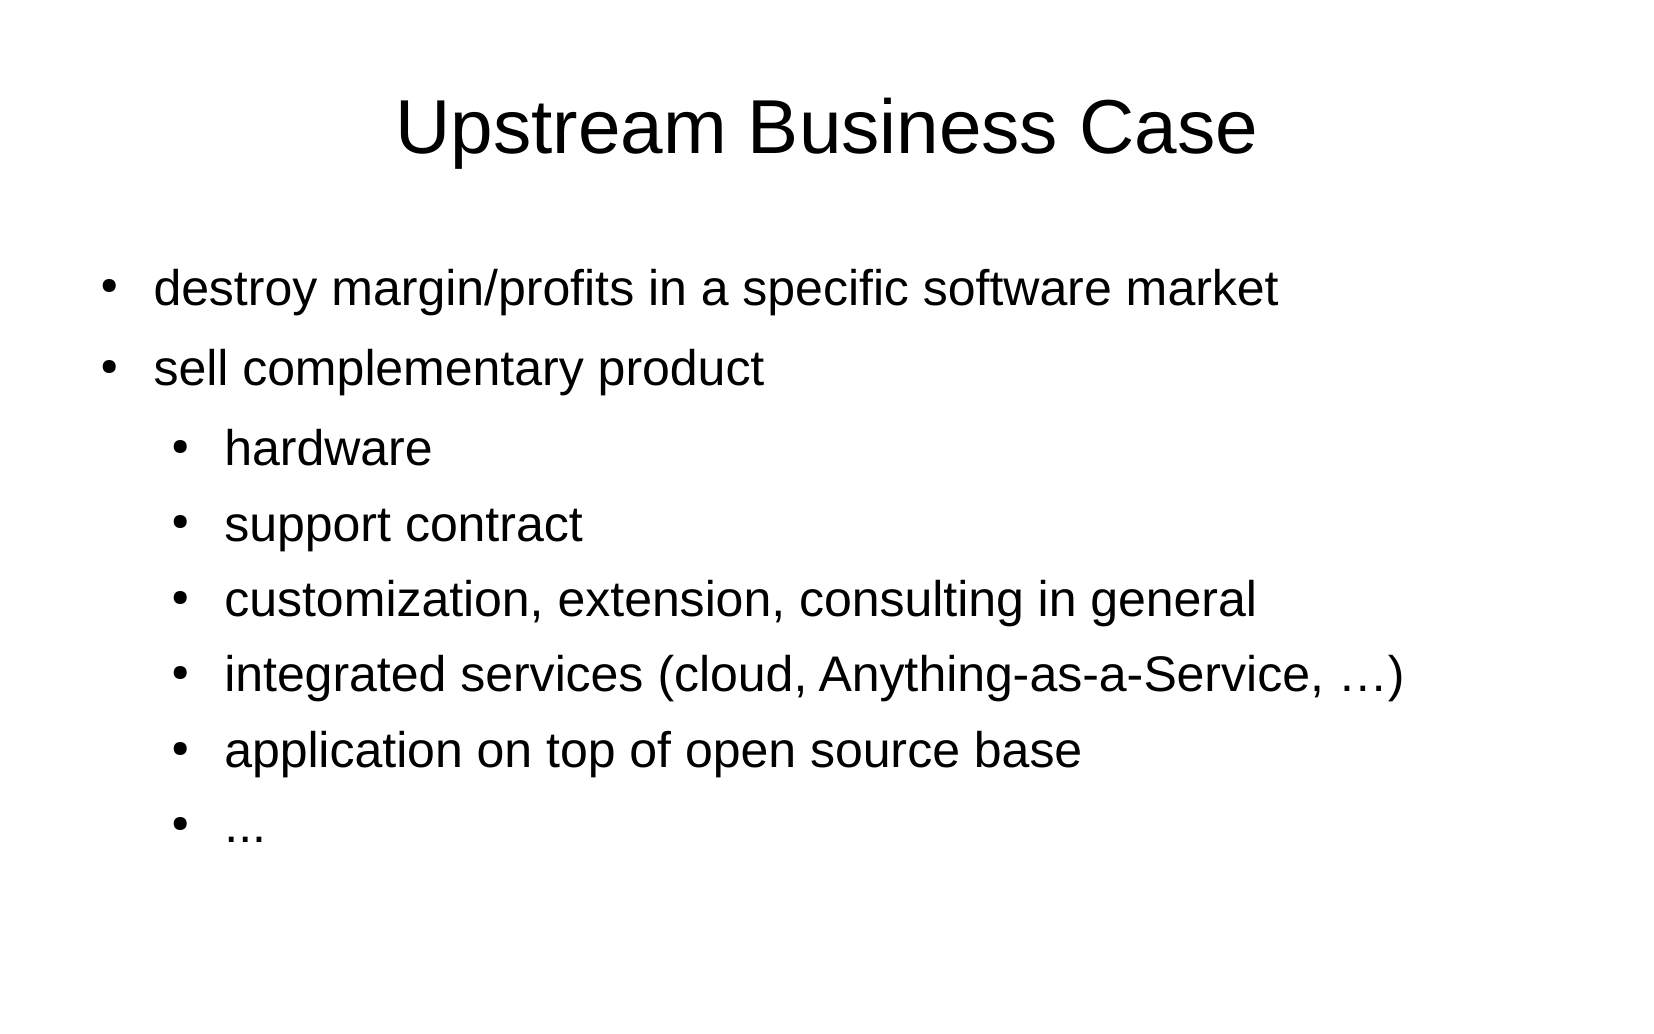

# Upstream Business Case
destroy margin/profits in a specific software market
sell complementary product
hardware
support contract
customization, extension, consulting in general
integrated services (cloud, Anything-as-a-Service, …)
application on top of open source base
...